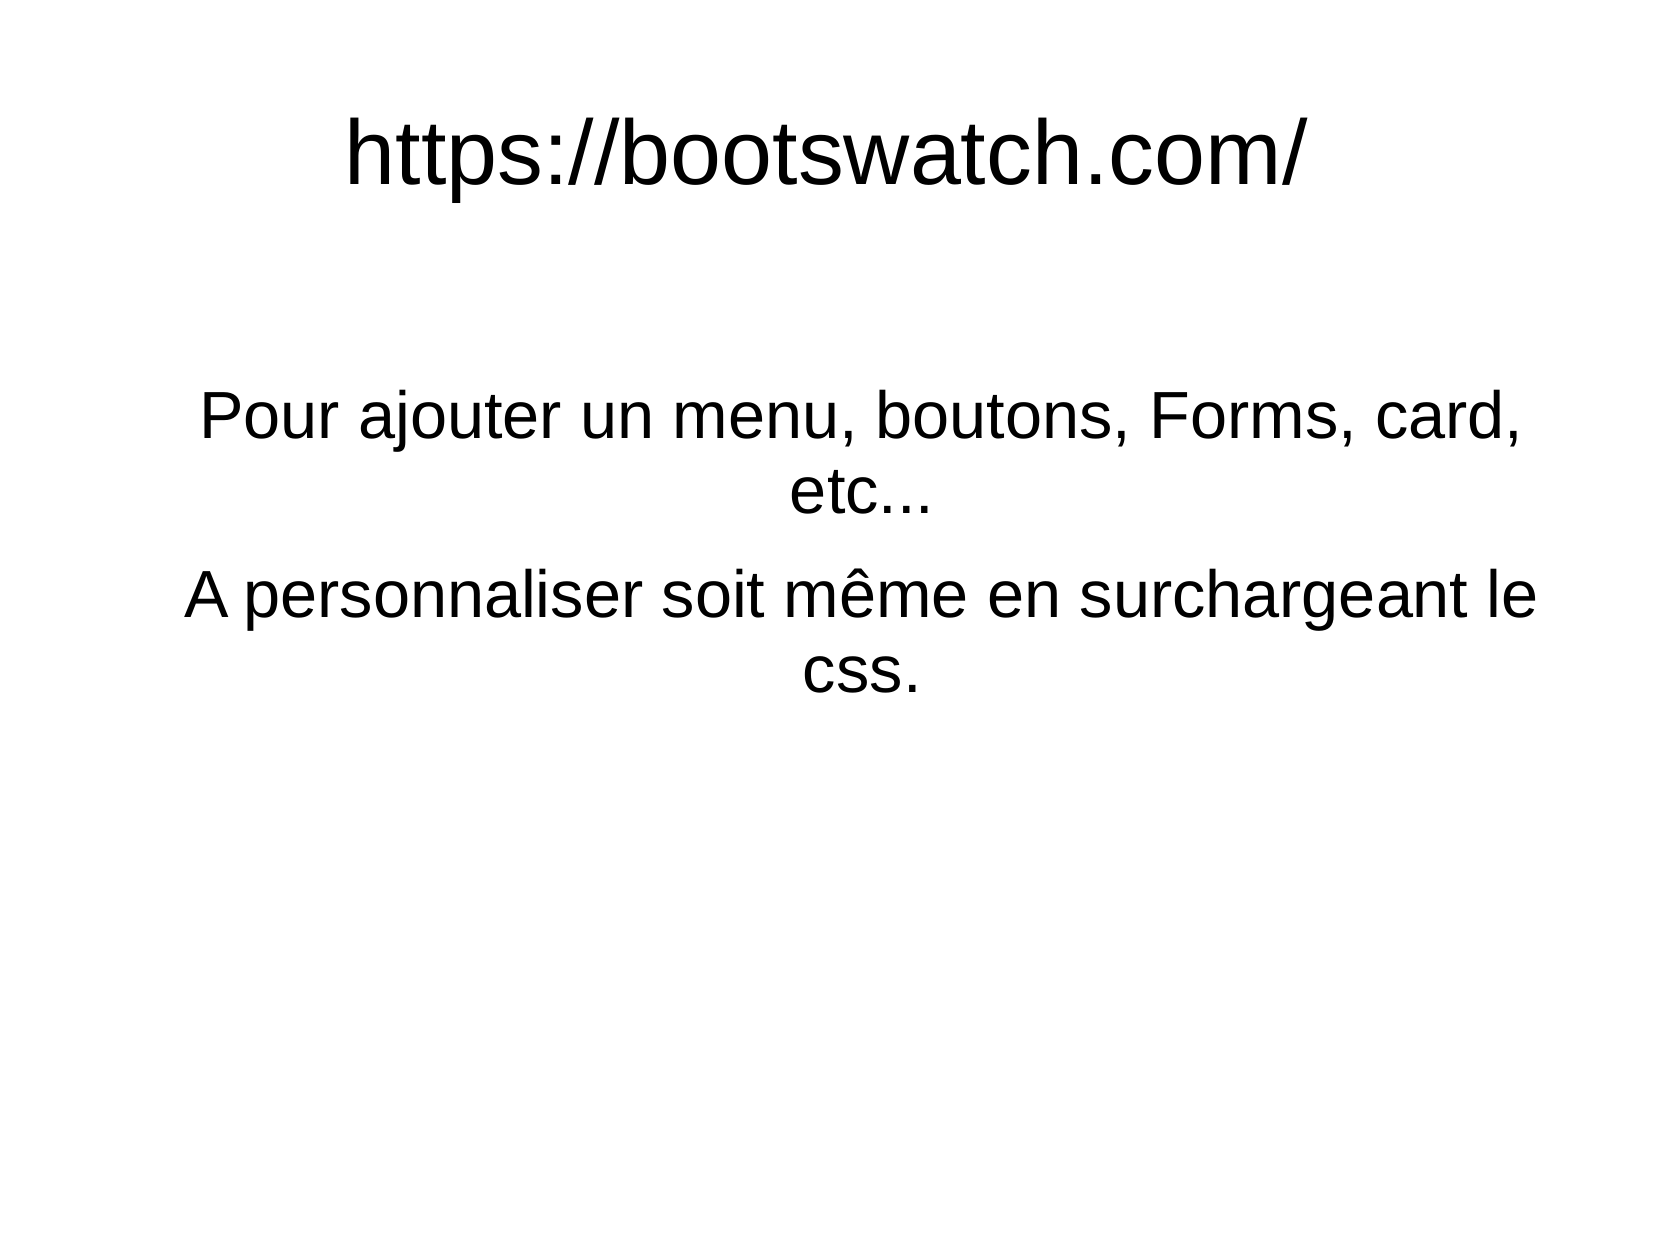

# https://bootswatch.com/
Pour ajouter un menu, boutons, Forms, card, etc...
A personnaliser soit même en surchargeant le css.